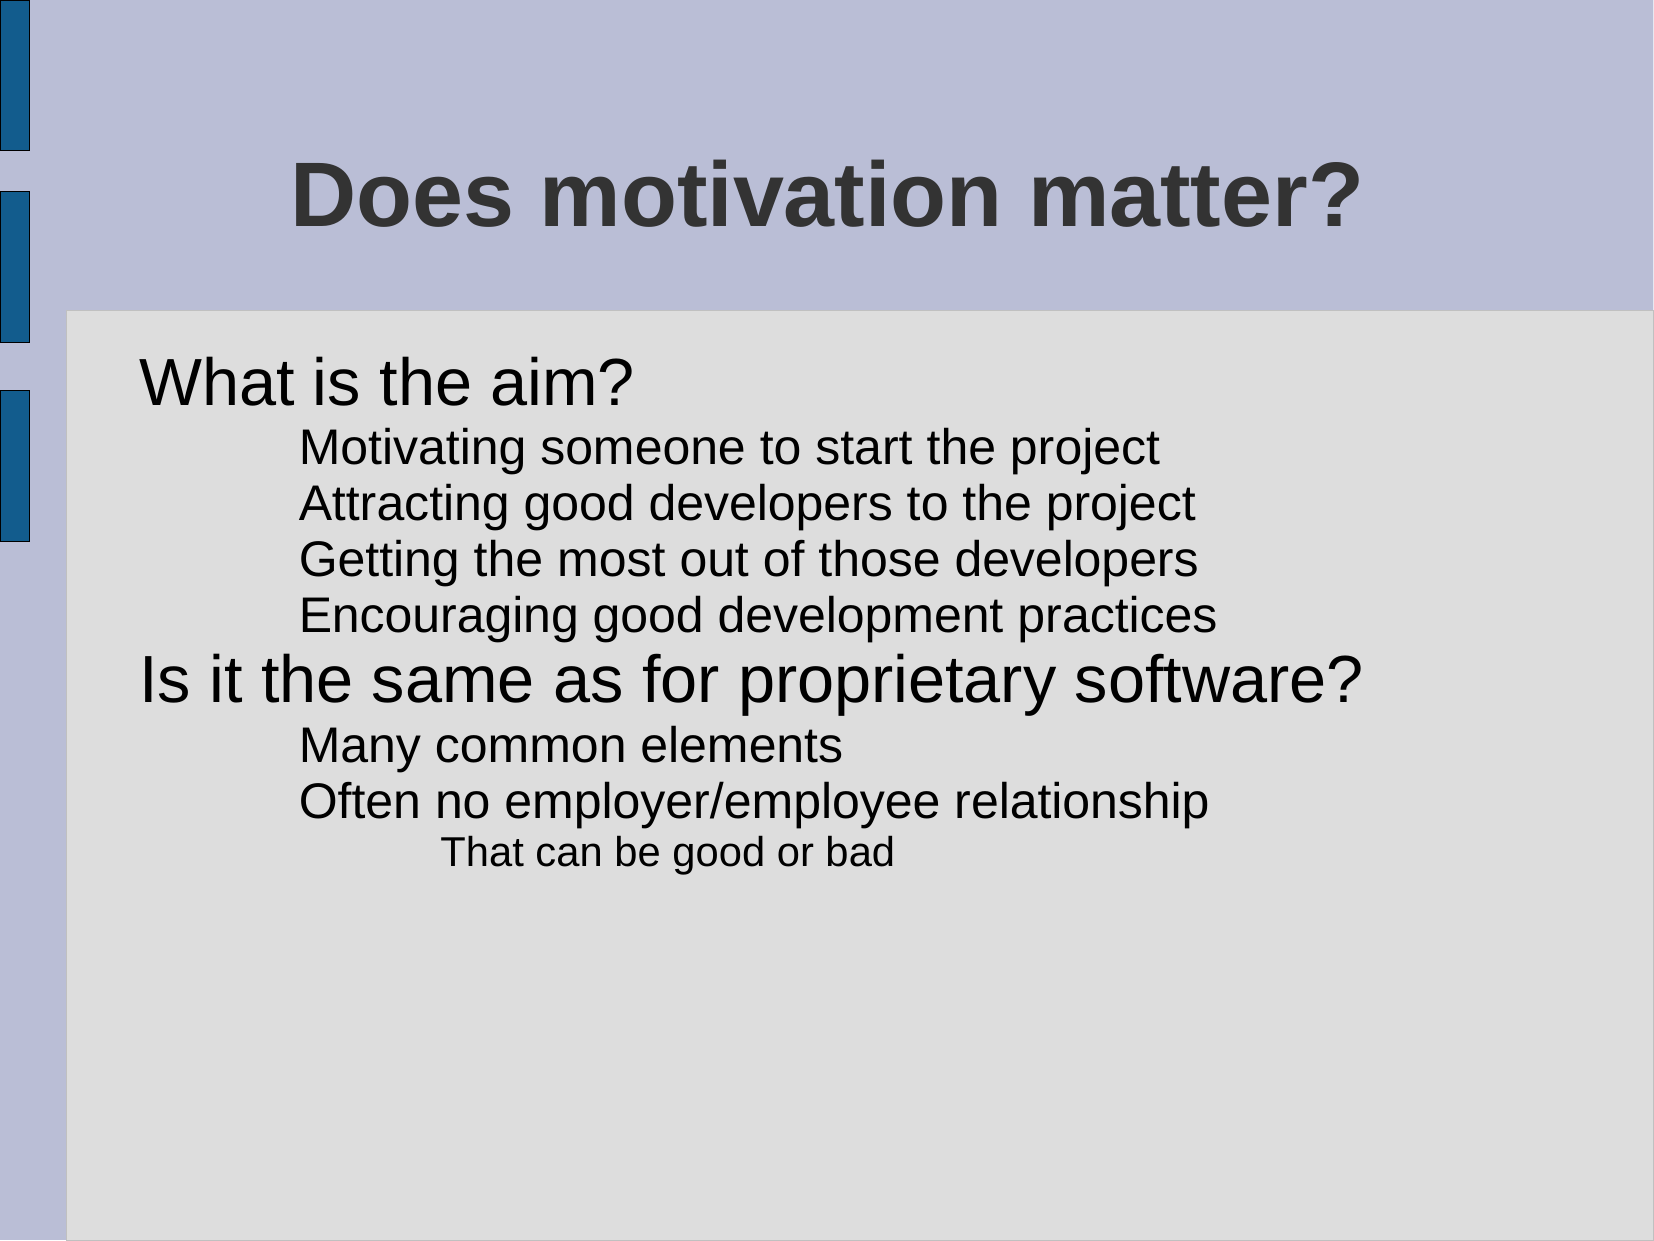

# Does motivation matter?
What is the aim?
Motivating someone to start the project
Attracting good developers to the project
Getting the most out of those developers
Encouraging good development practices
Is it the same as for proprietary software?
Many common elements
Often no employer/employee relationship
That can be good or bad